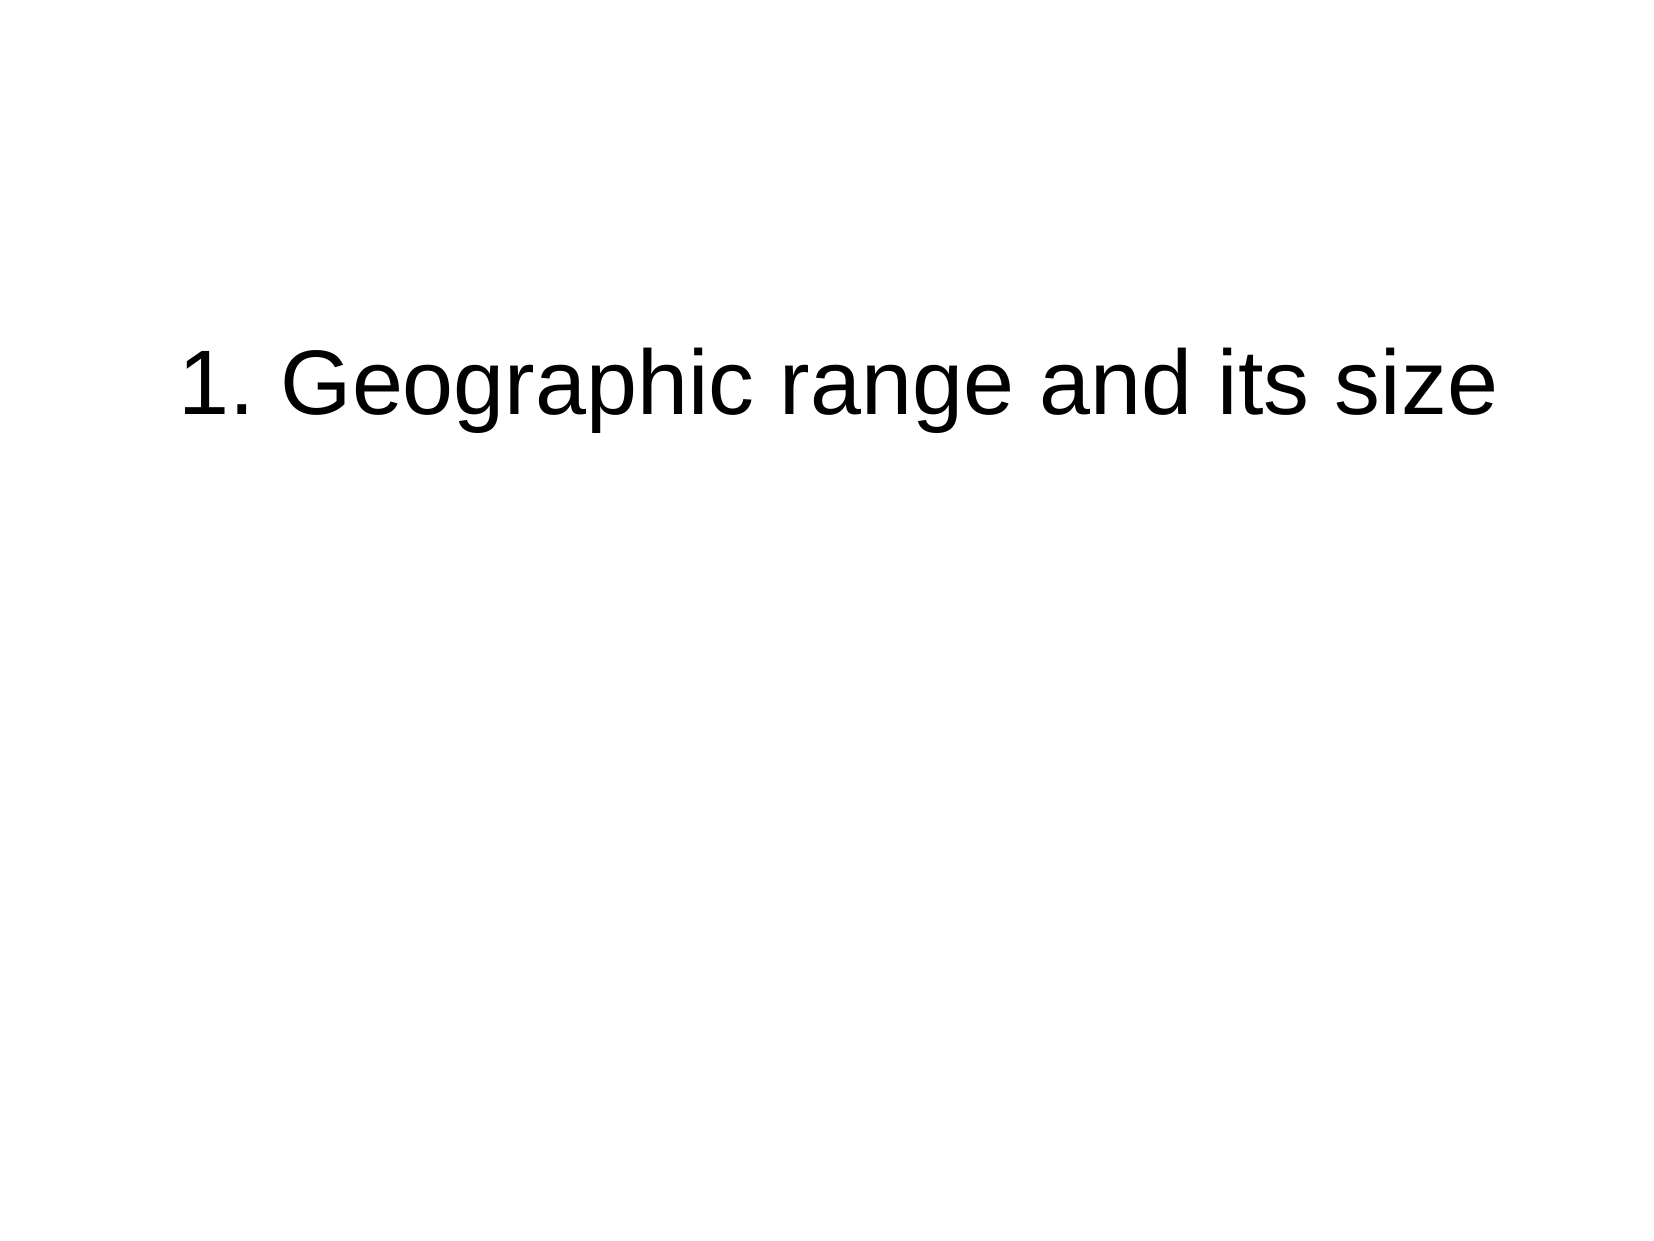

# 1. Geographic range and its size